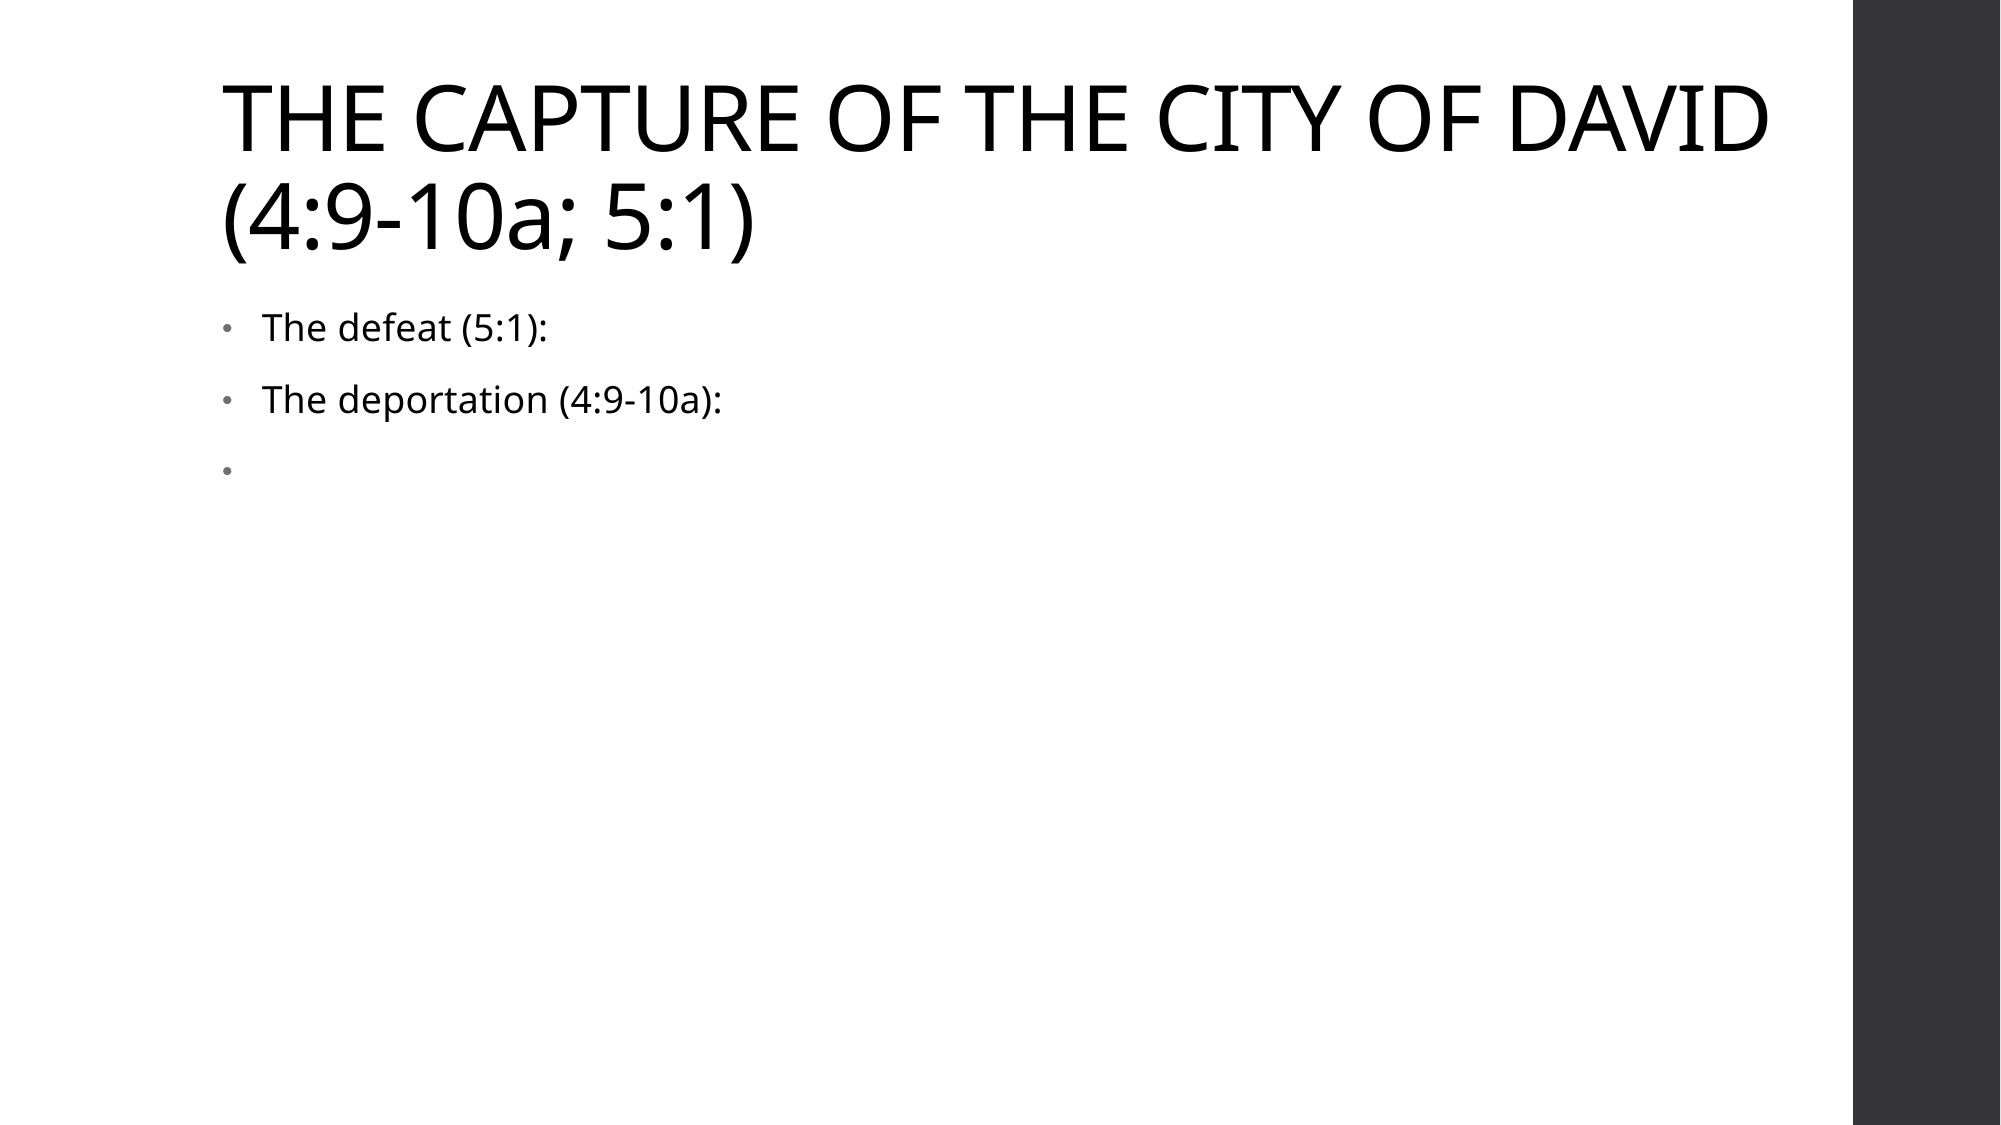

# THE CAPTURE OF THE CITY OF DAVID (4:9-10a; 5:1)
 The defeat (5:1):
 The deportation (4:9-10a):